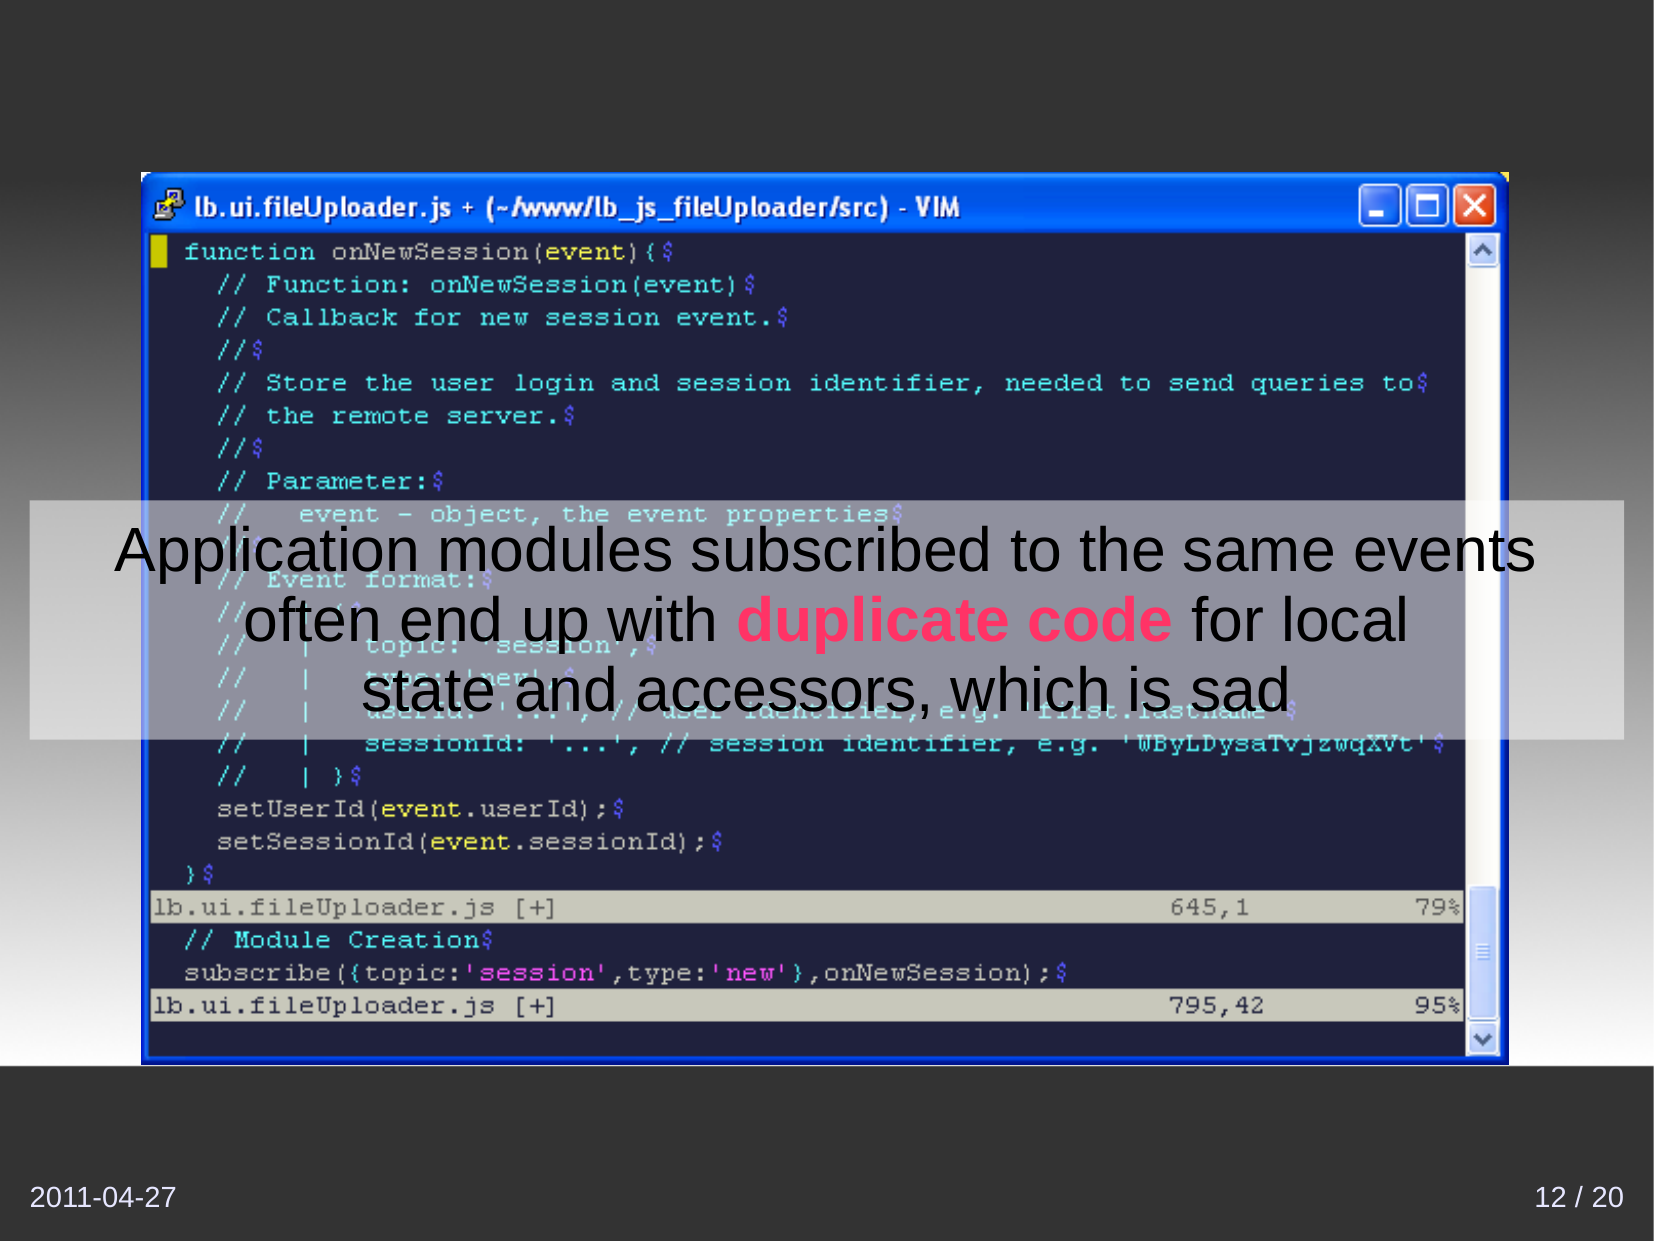

# Application modules subscribed to the same events often end up with duplicate code for local state and accessors, which is sad
2011-04-27
12